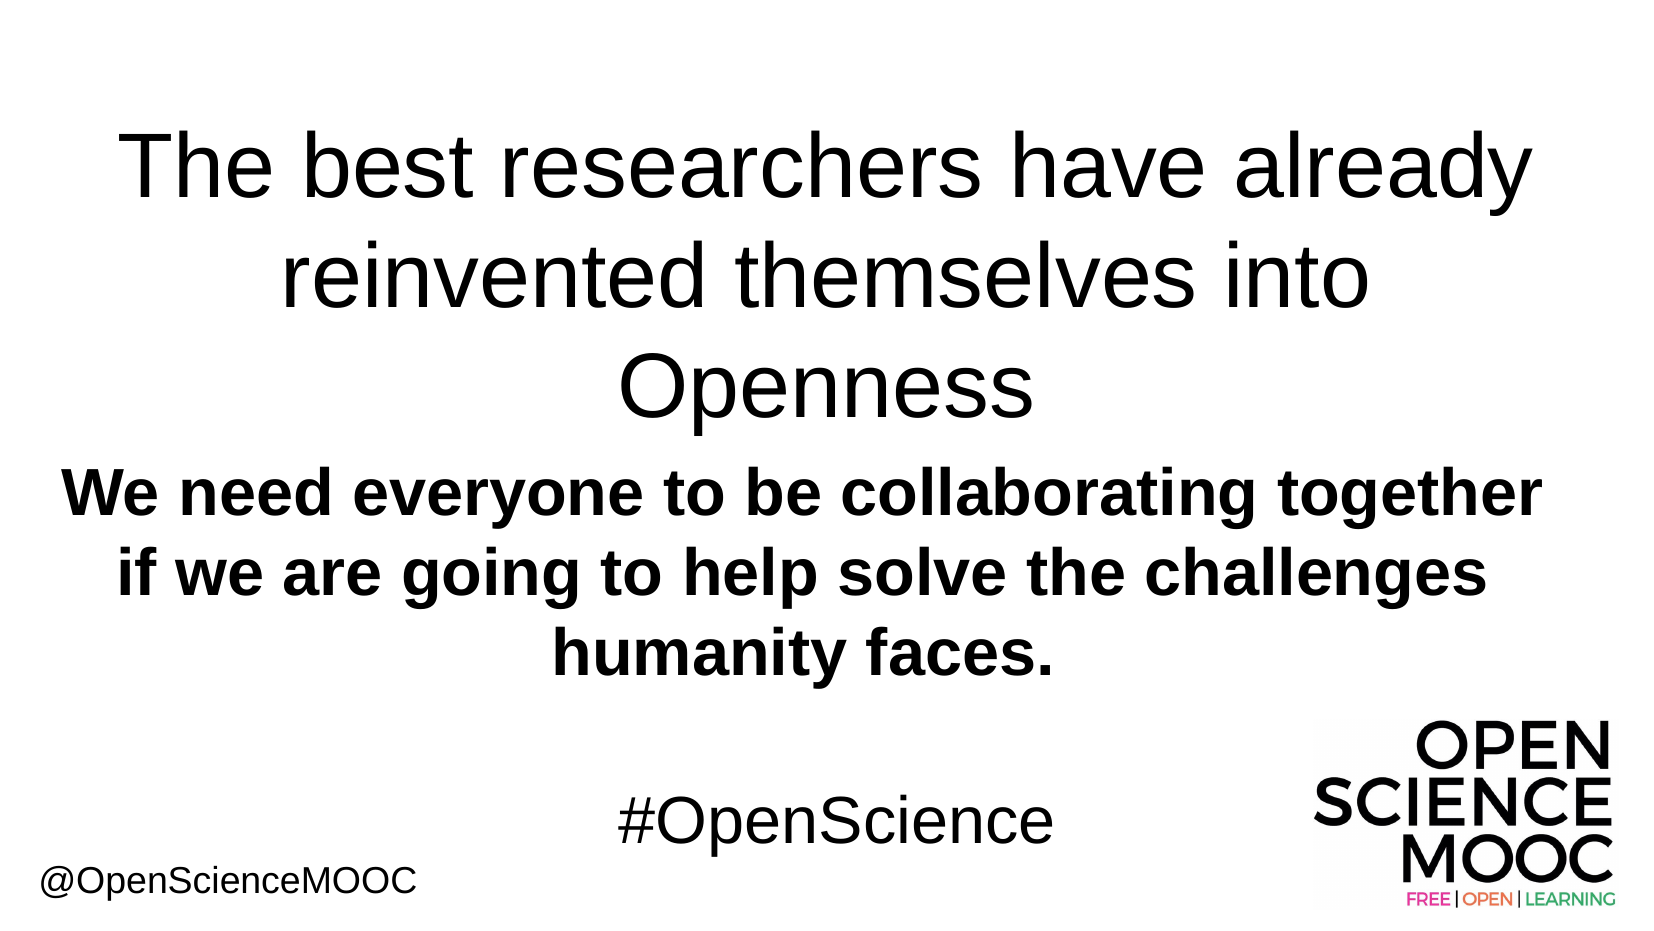

# The best researchers have already reinvented themselves into Openness
We need everyone to be collaborating together if we are going to help solve the challenges humanity faces.
#OpenScience
@OpenScienceMOOC